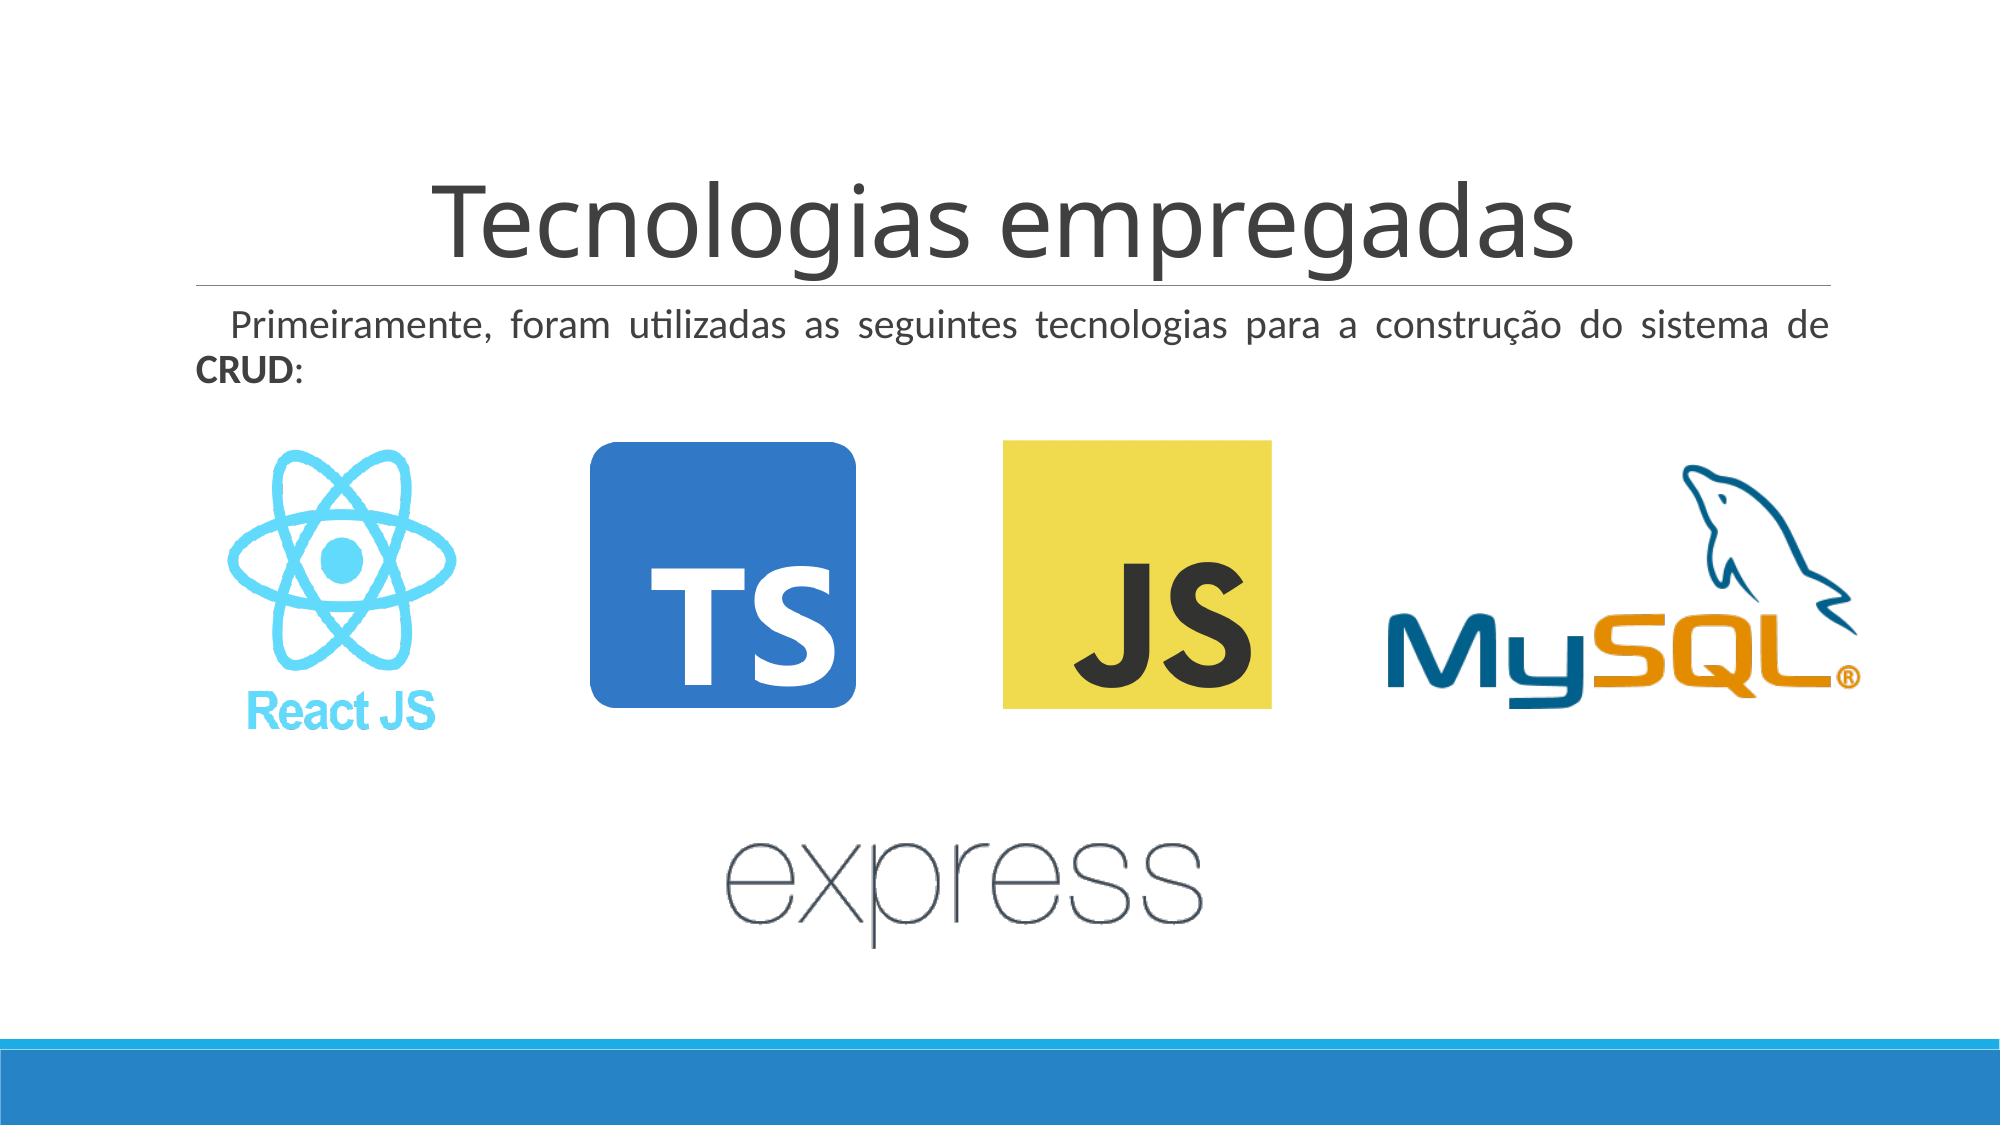

# Tecnologias empregadas
 Primeiramente, foram utilizadas as seguintes tecnologias para a construção do sistema de CRUD: